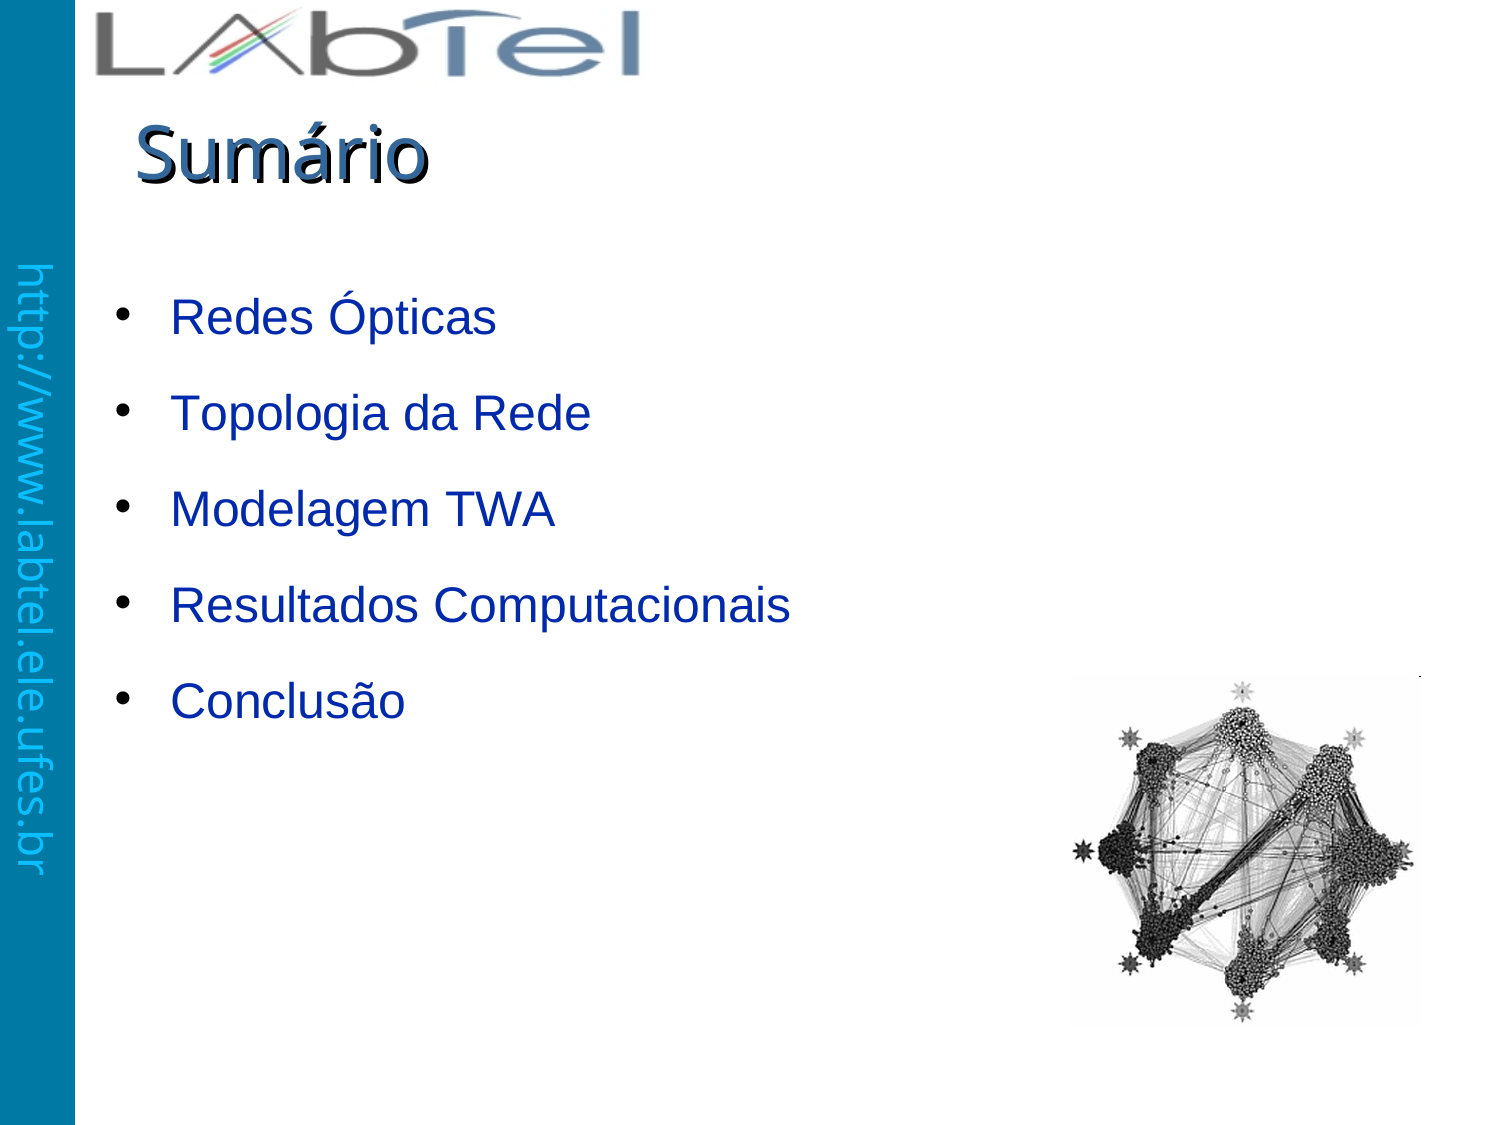

# Sumário
Redes Ópticas
Topologia da Rede
Modelagem TWA
Resultados Computacionais
Conclusão